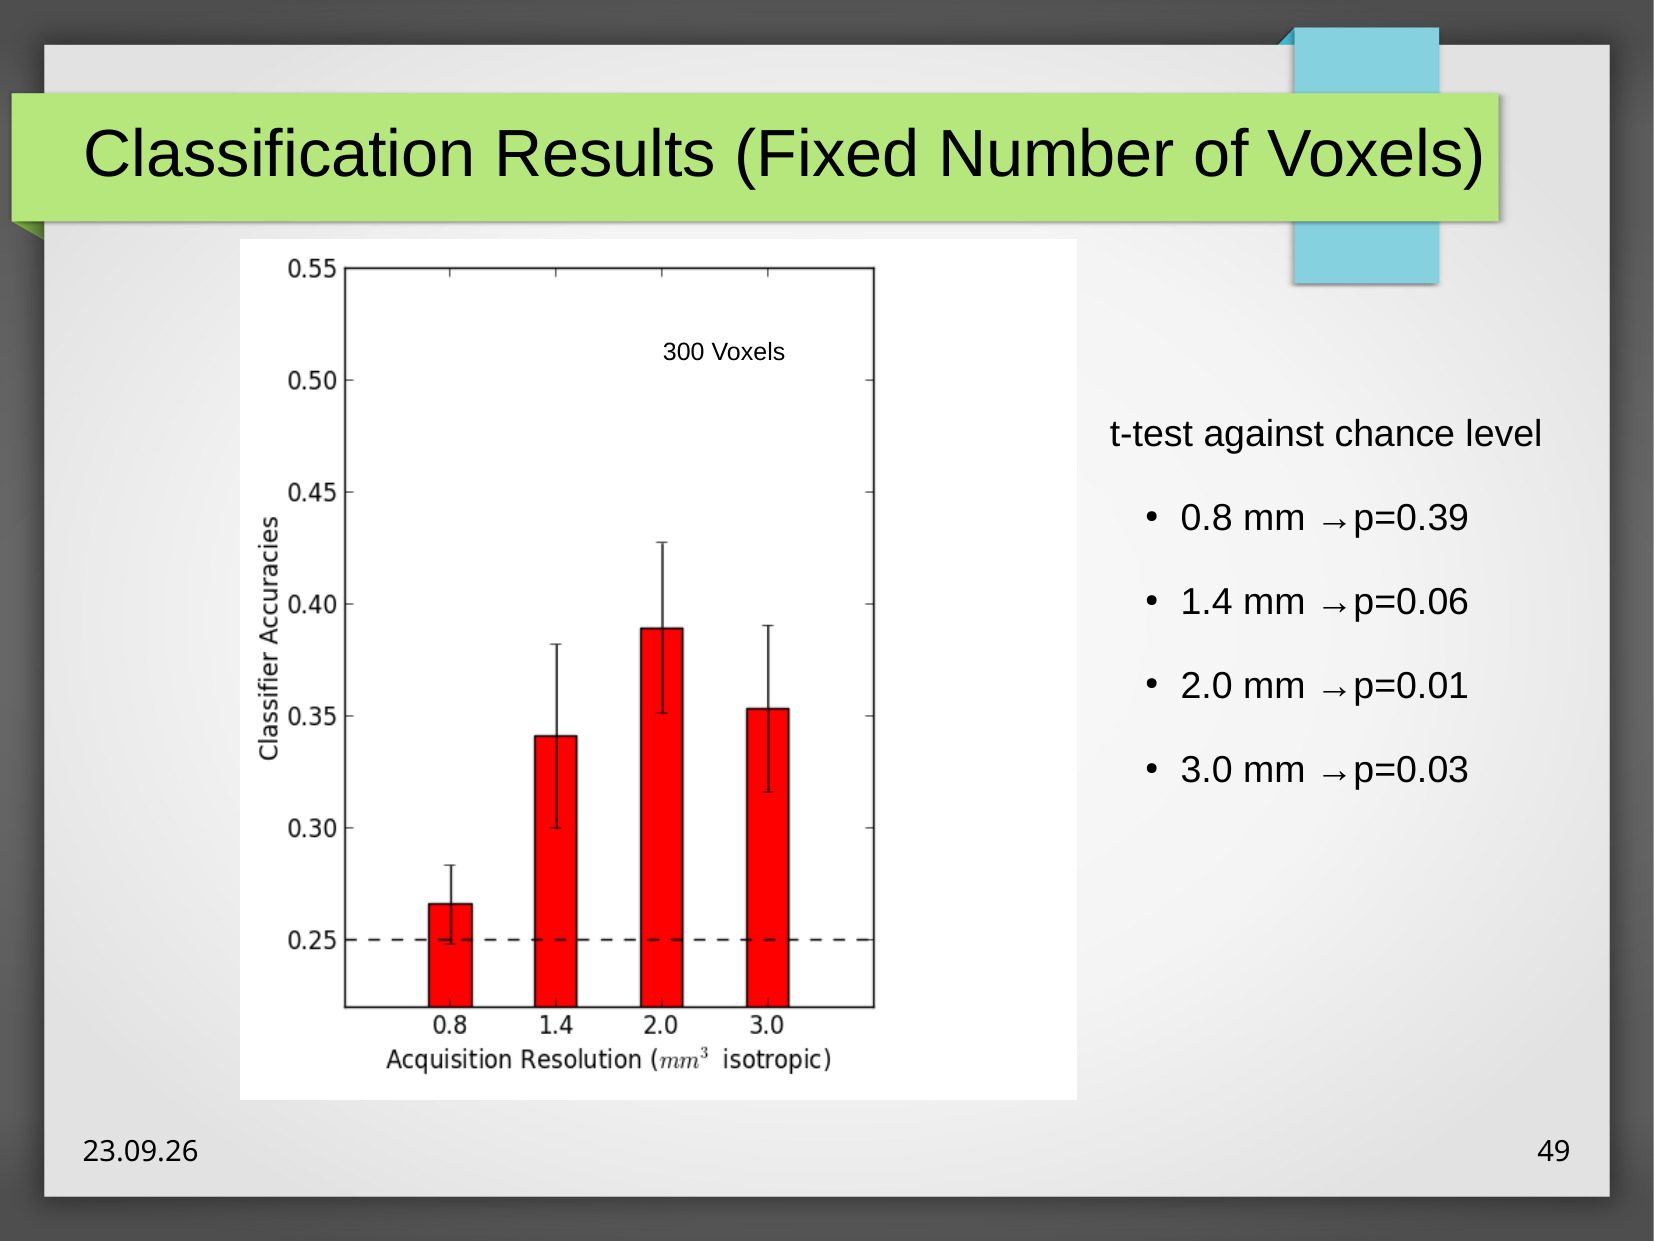

# Classification Results (Fixed Number of Voxels)
300 Voxels
t-test against chance level
0.8 mm →p=0.39
1.4 mm →p=0.06
2.0 mm →p=0.01
3.0 mm →p=0.03
49